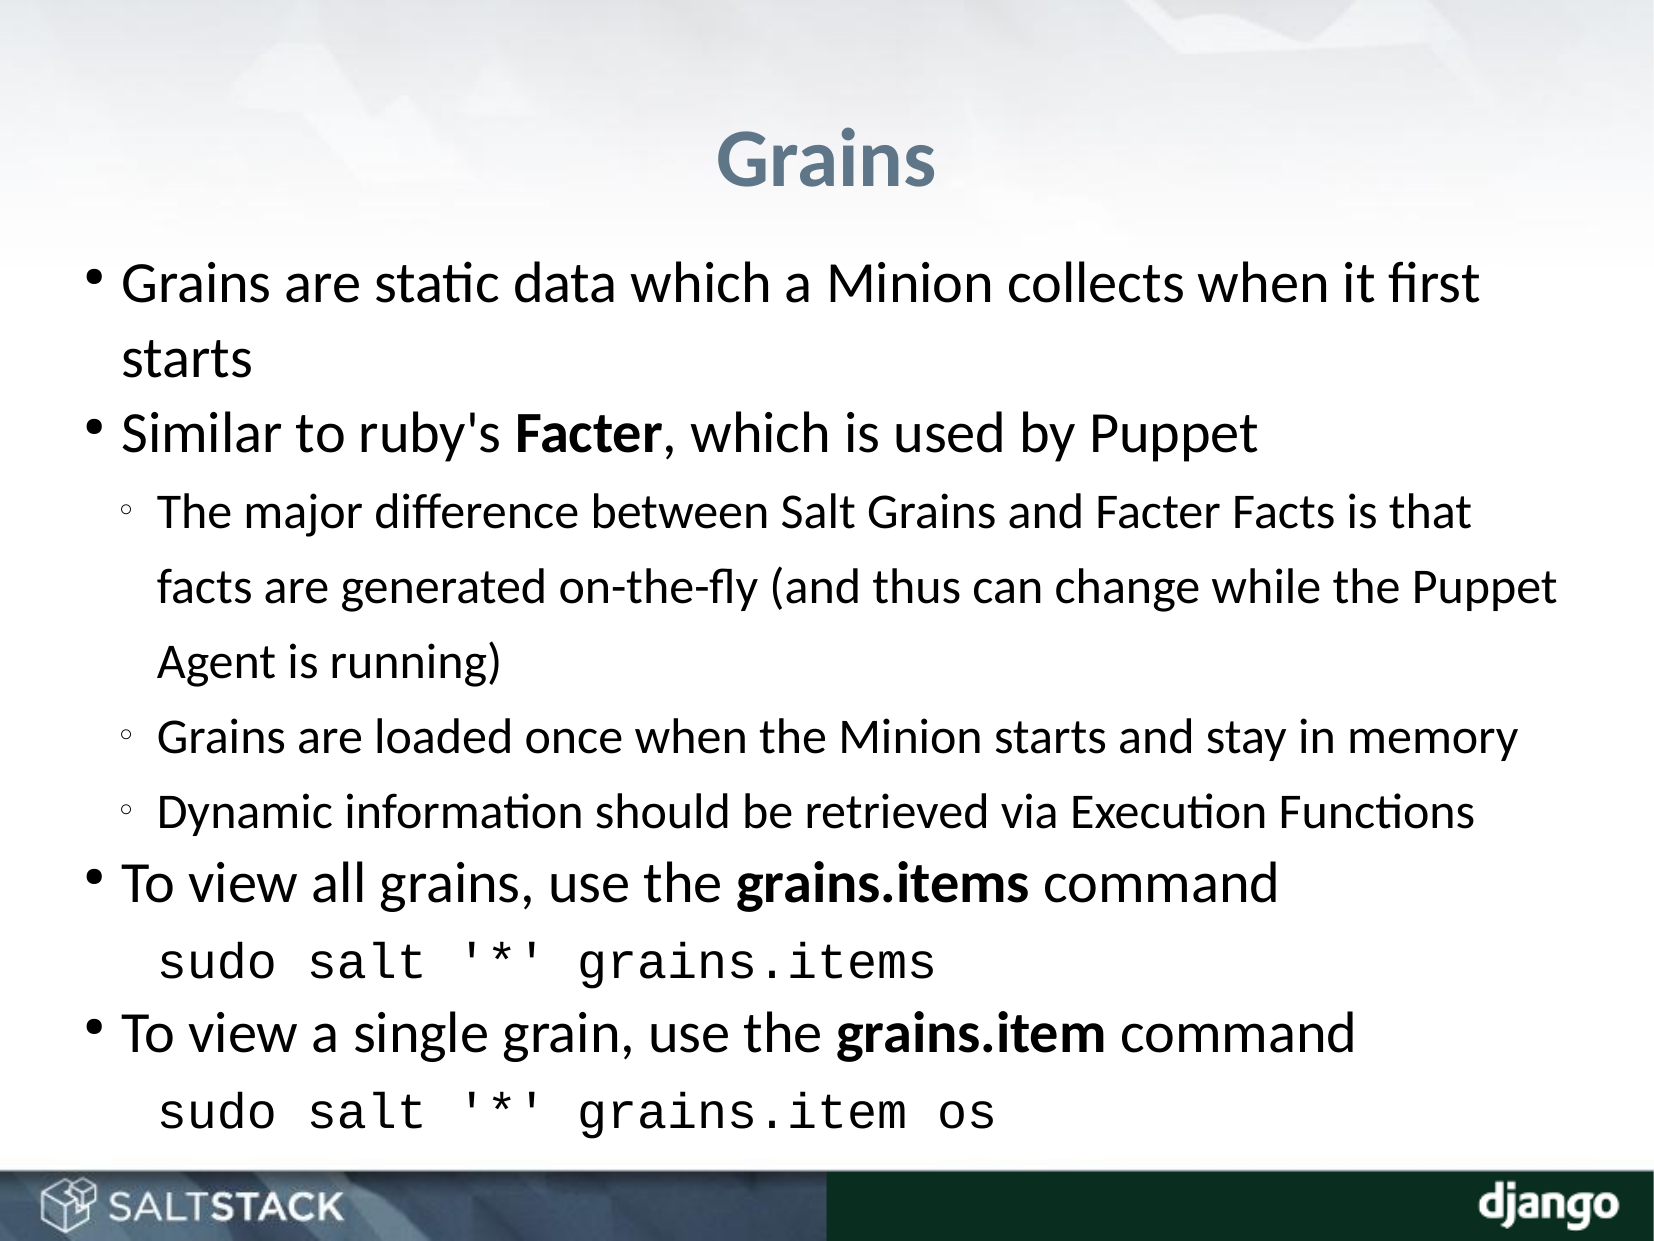

Grains
Grains are static data which a Minion collects when it first starts
Similar to ruby's Facter, which is used by Puppet
The major difference between Salt Grains and Facter Facts is that facts are generated on-the-fly (and thus can change while the Puppet Agent is running)
Grains are loaded once when the Minion starts and stay in memory
Dynamic information should be retrieved via Execution Functions
To view all grains, use the grains.items command
sudo salt '*' grains.items
To view a single grain, use the grains.item command
sudo salt '*' grains.item os